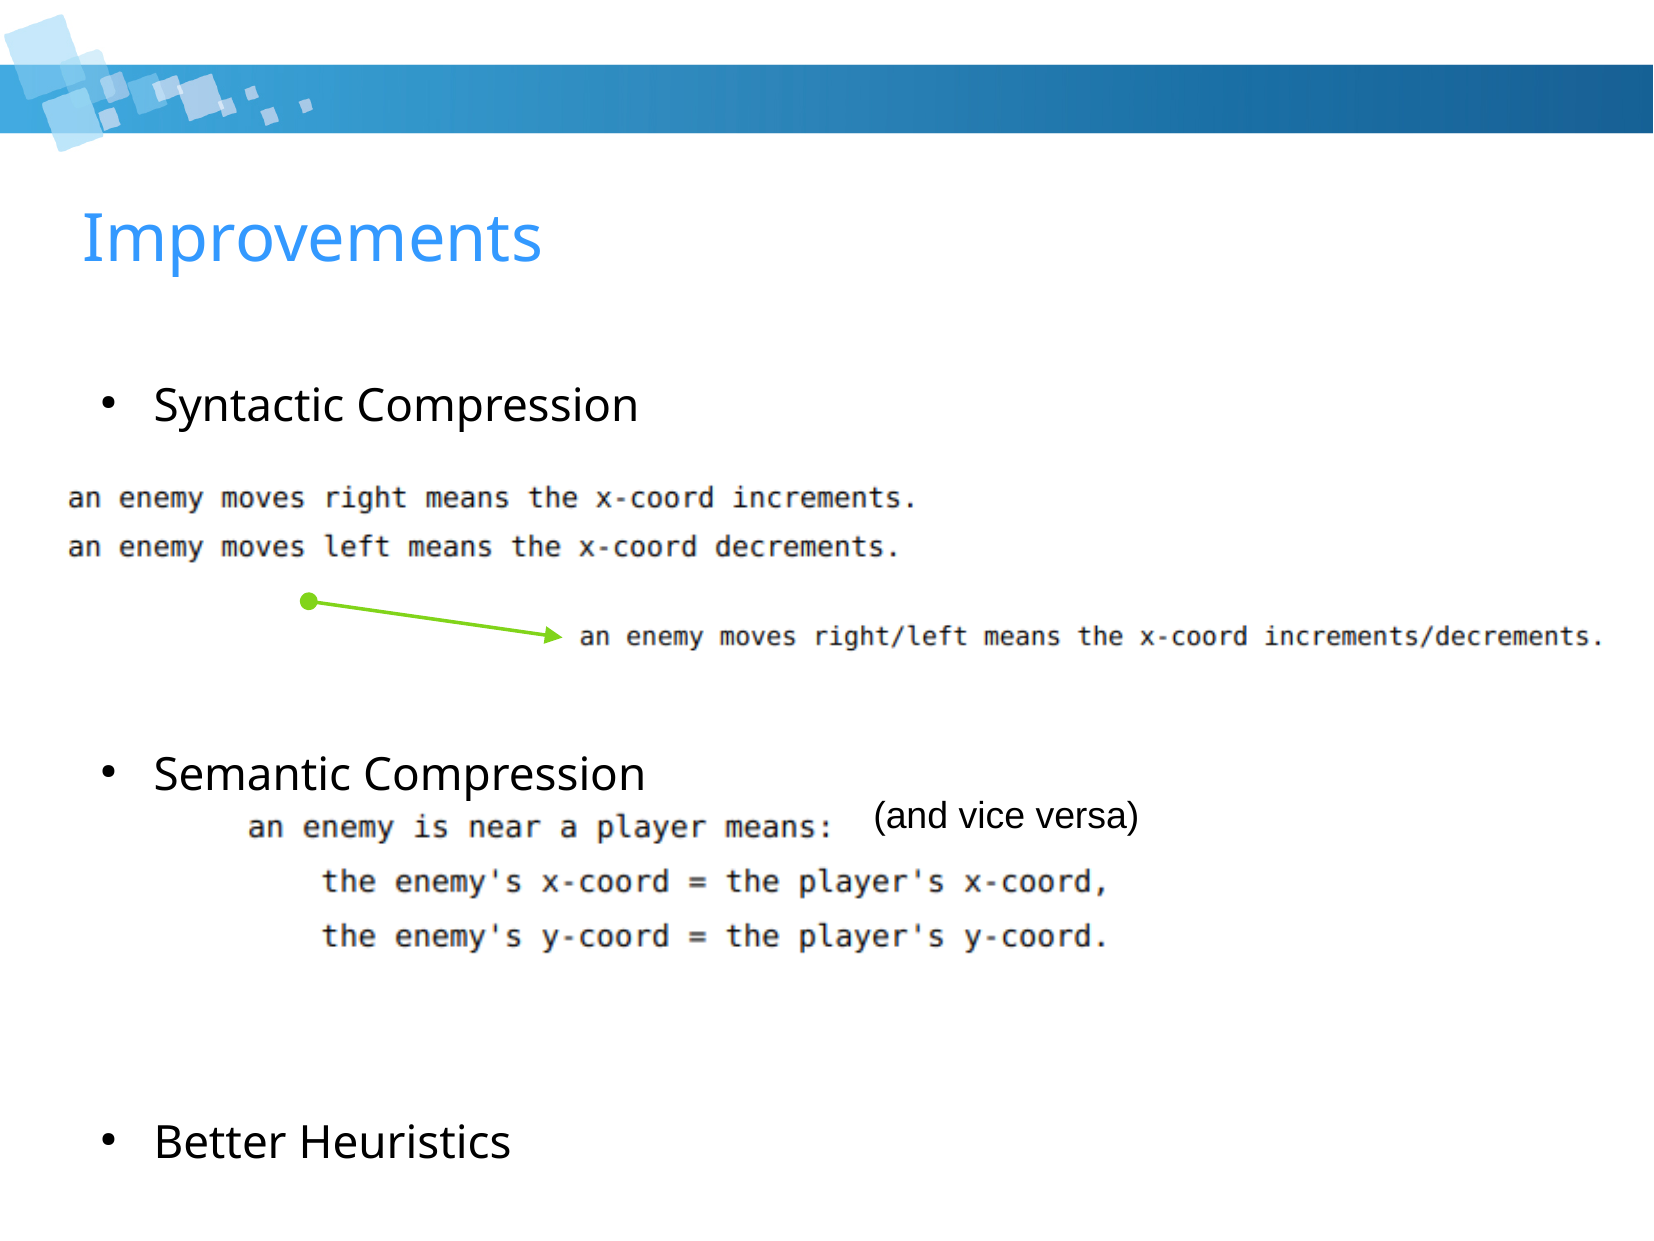

# Improvements
Syntactic Compression
Semantic Compression
Better Heuristics
(and vice versa)